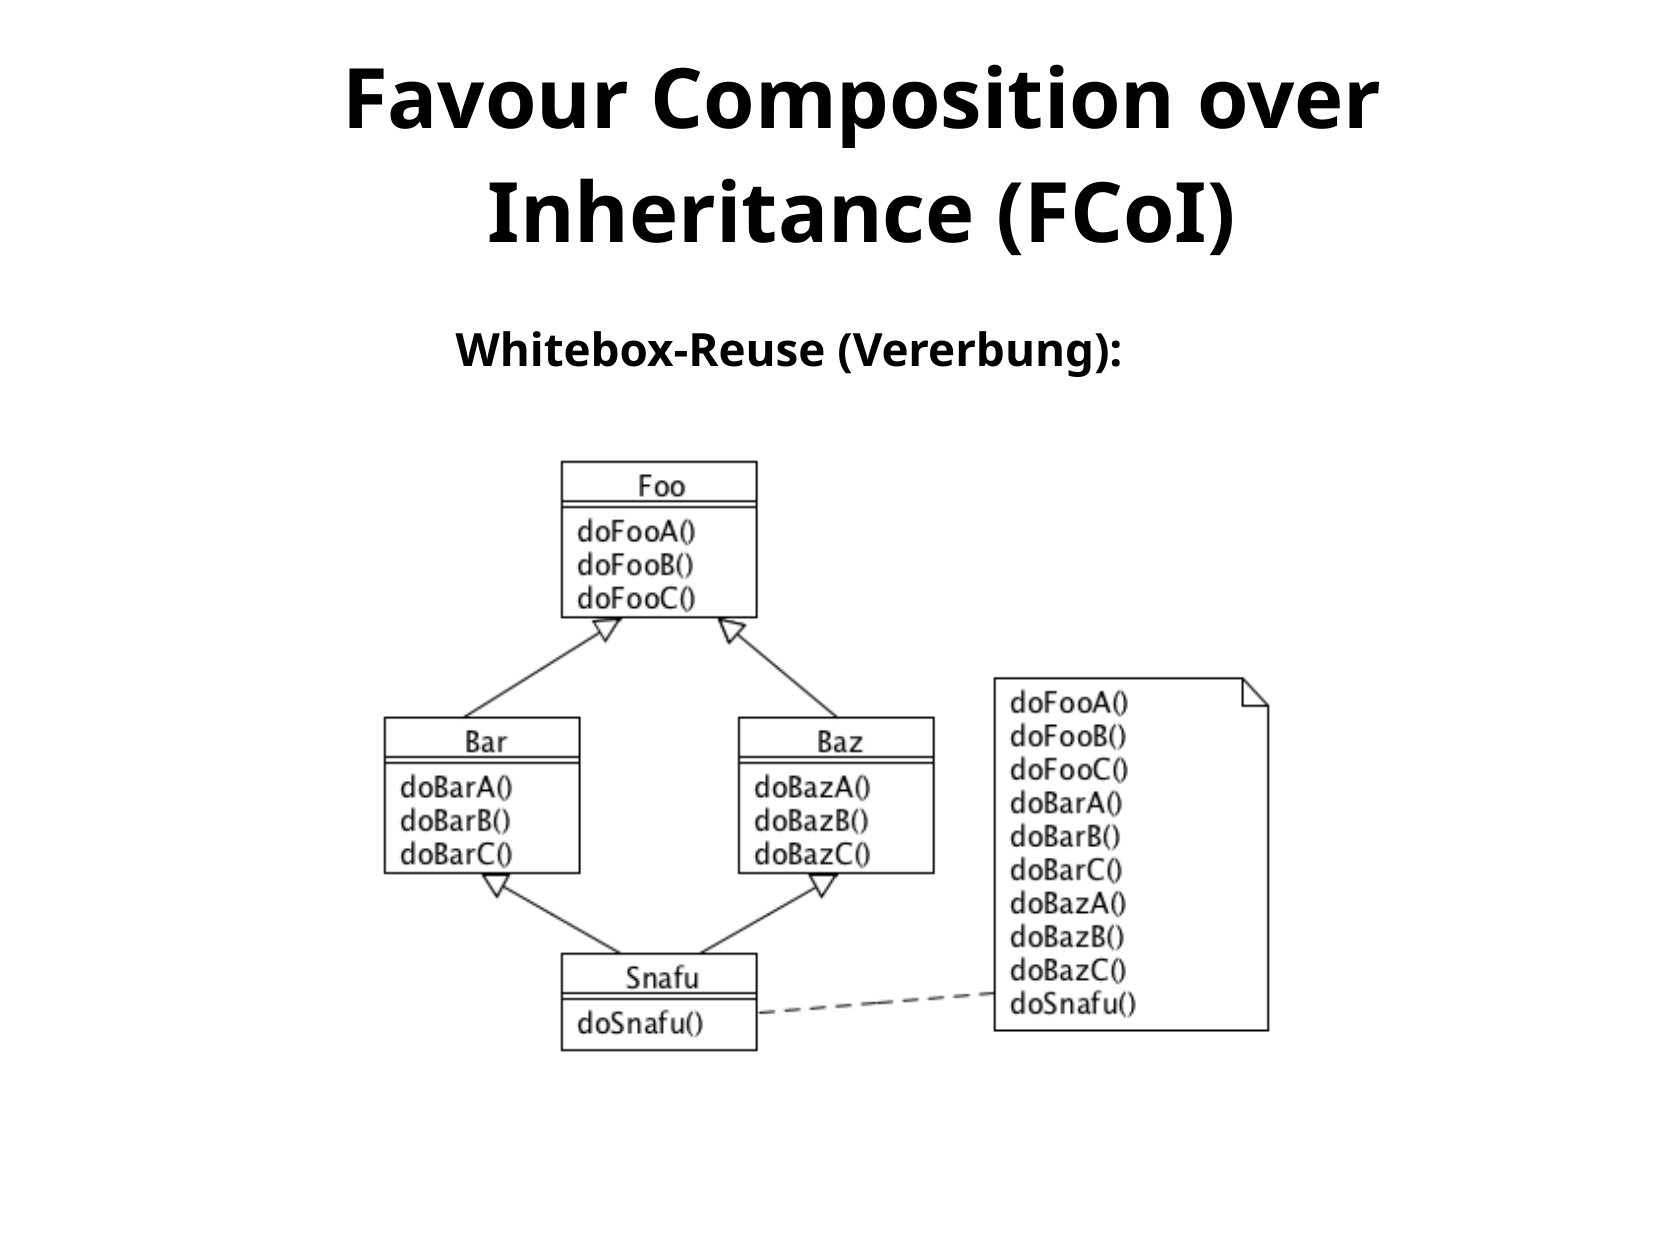

# Favour Composition over Inheritance (FCoI)
Whitebox-Reuse (Vererbung):